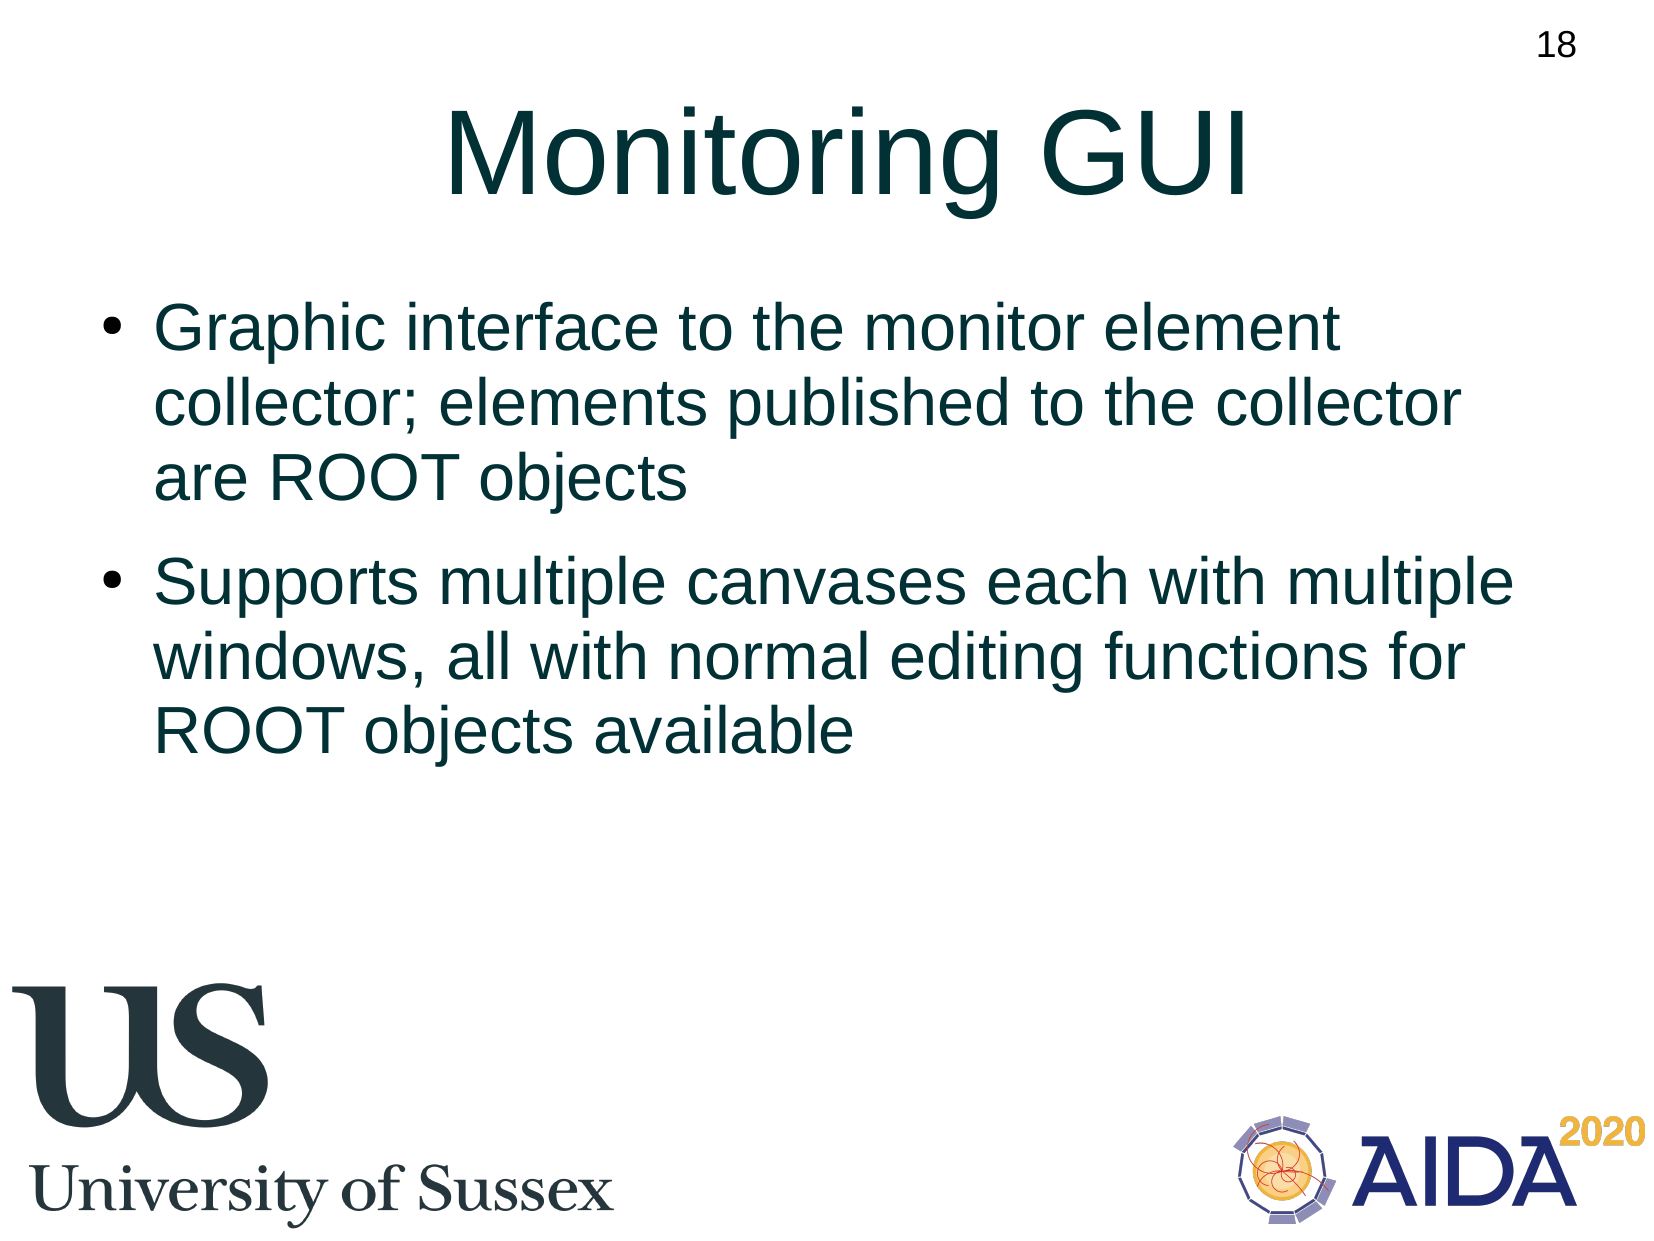

# Monitoring GUI
Graphic interface to the monitor element collector; elements published to the collector are ROOT objects
Supports multiple canvases each with multiple windows, all with normal editing functions for ROOT objects available